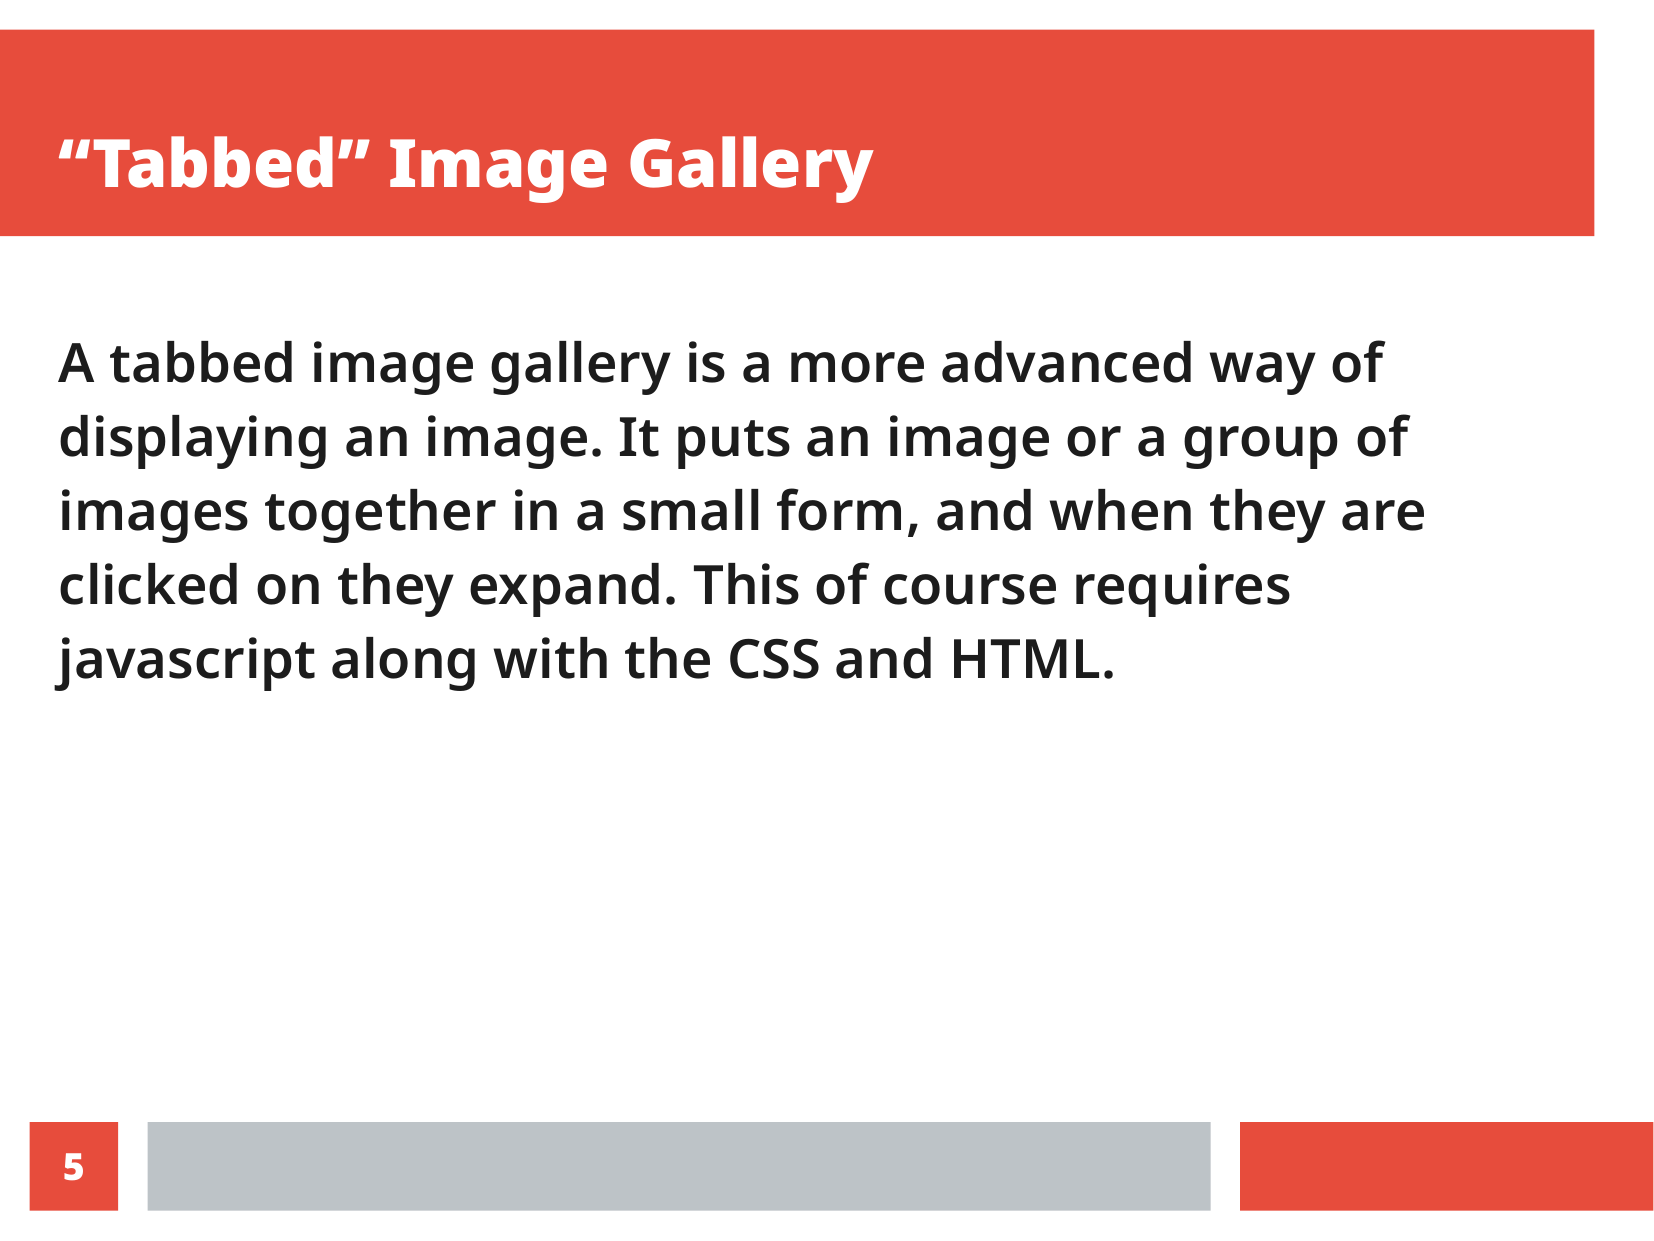

# “Tabbed” Image Gallery
A tabbed image gallery is a more advanced way of displaying an image. It puts an image or a group of images together in a small form, and when they are clicked on they expand. This of course requires javascript along with the CSS and HTML.
5